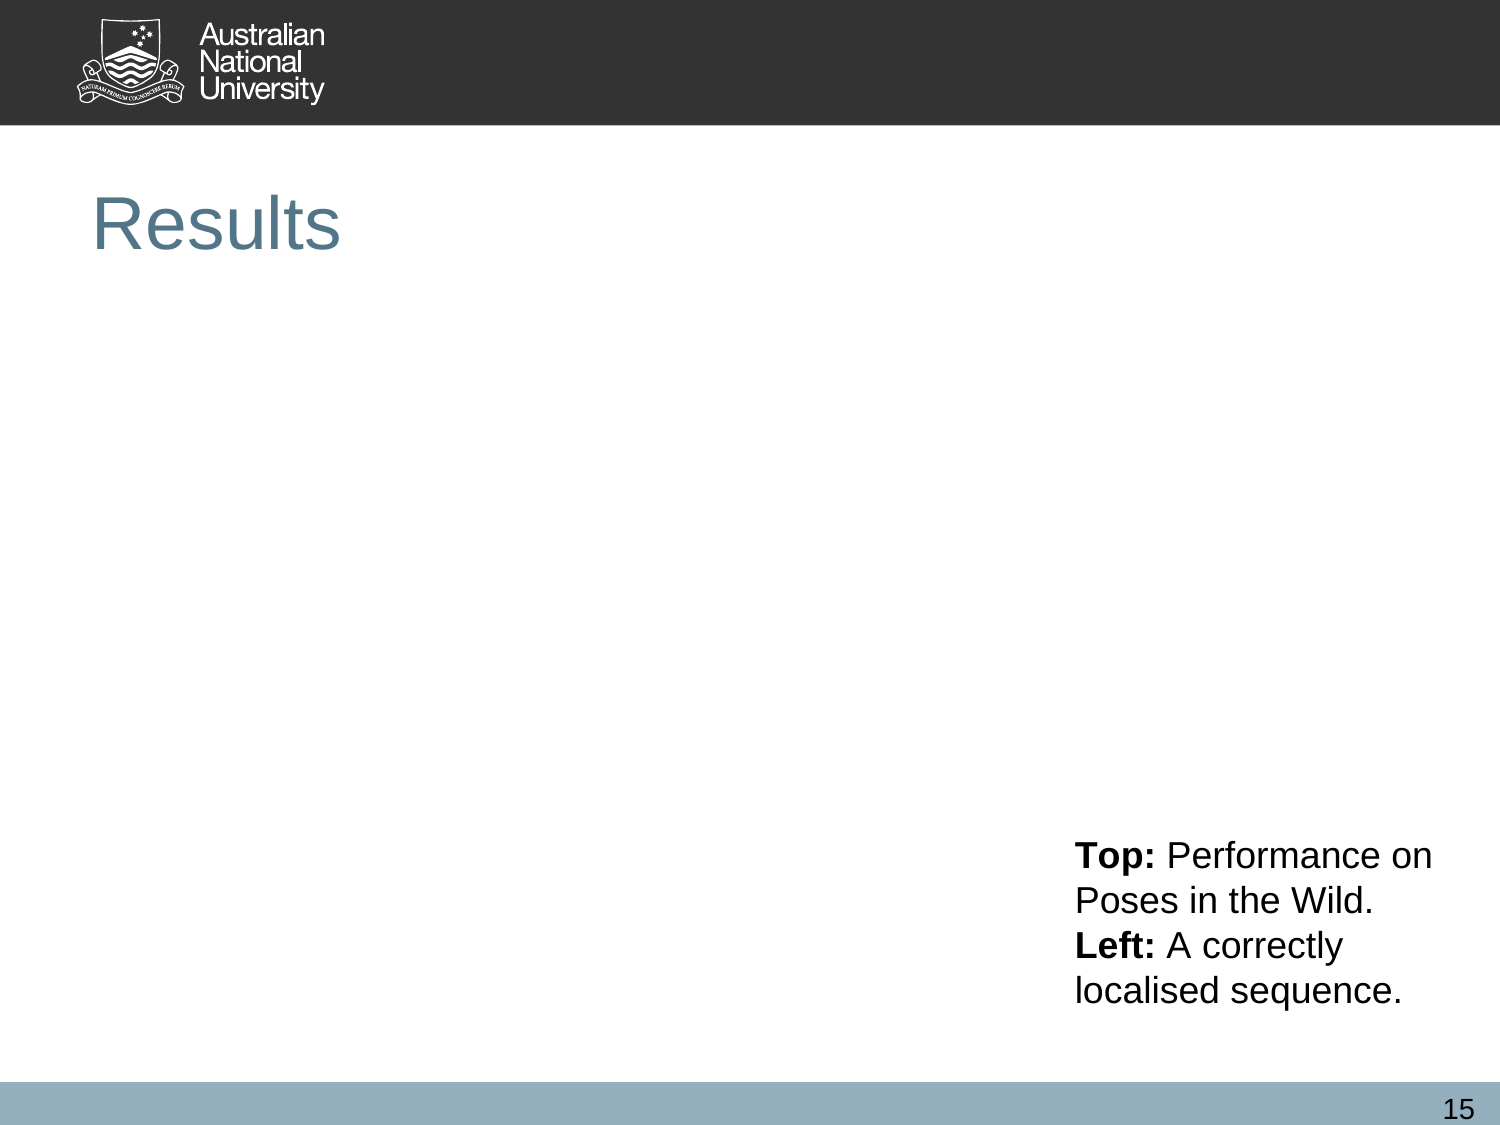

# Results
Top: Performance on Poses in the Wild.
Left: A correctly localised sequence.